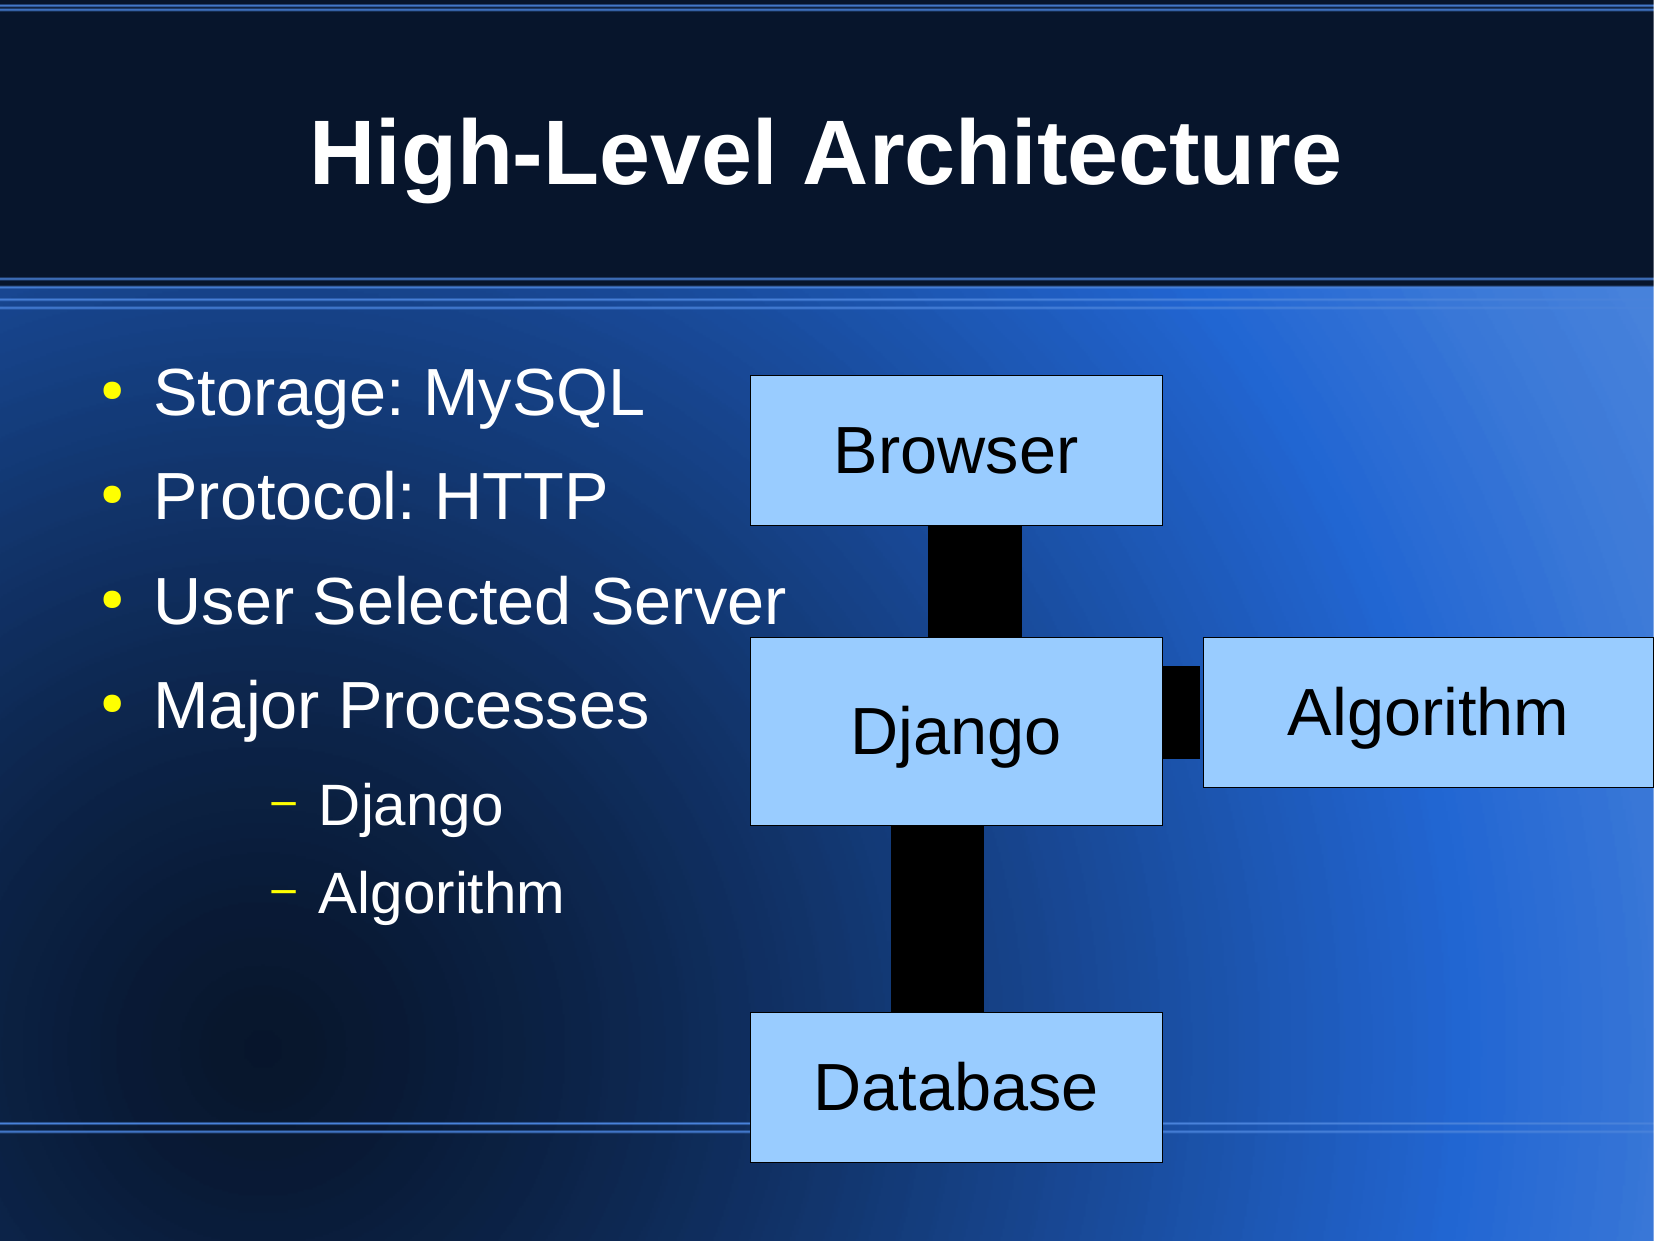

# High-Level Architecture
Storage: MySQL
Protocol: HTTP
User Selected Server
Major Processes
Django
Algorithm
Browser
Django
Algorithm
Database